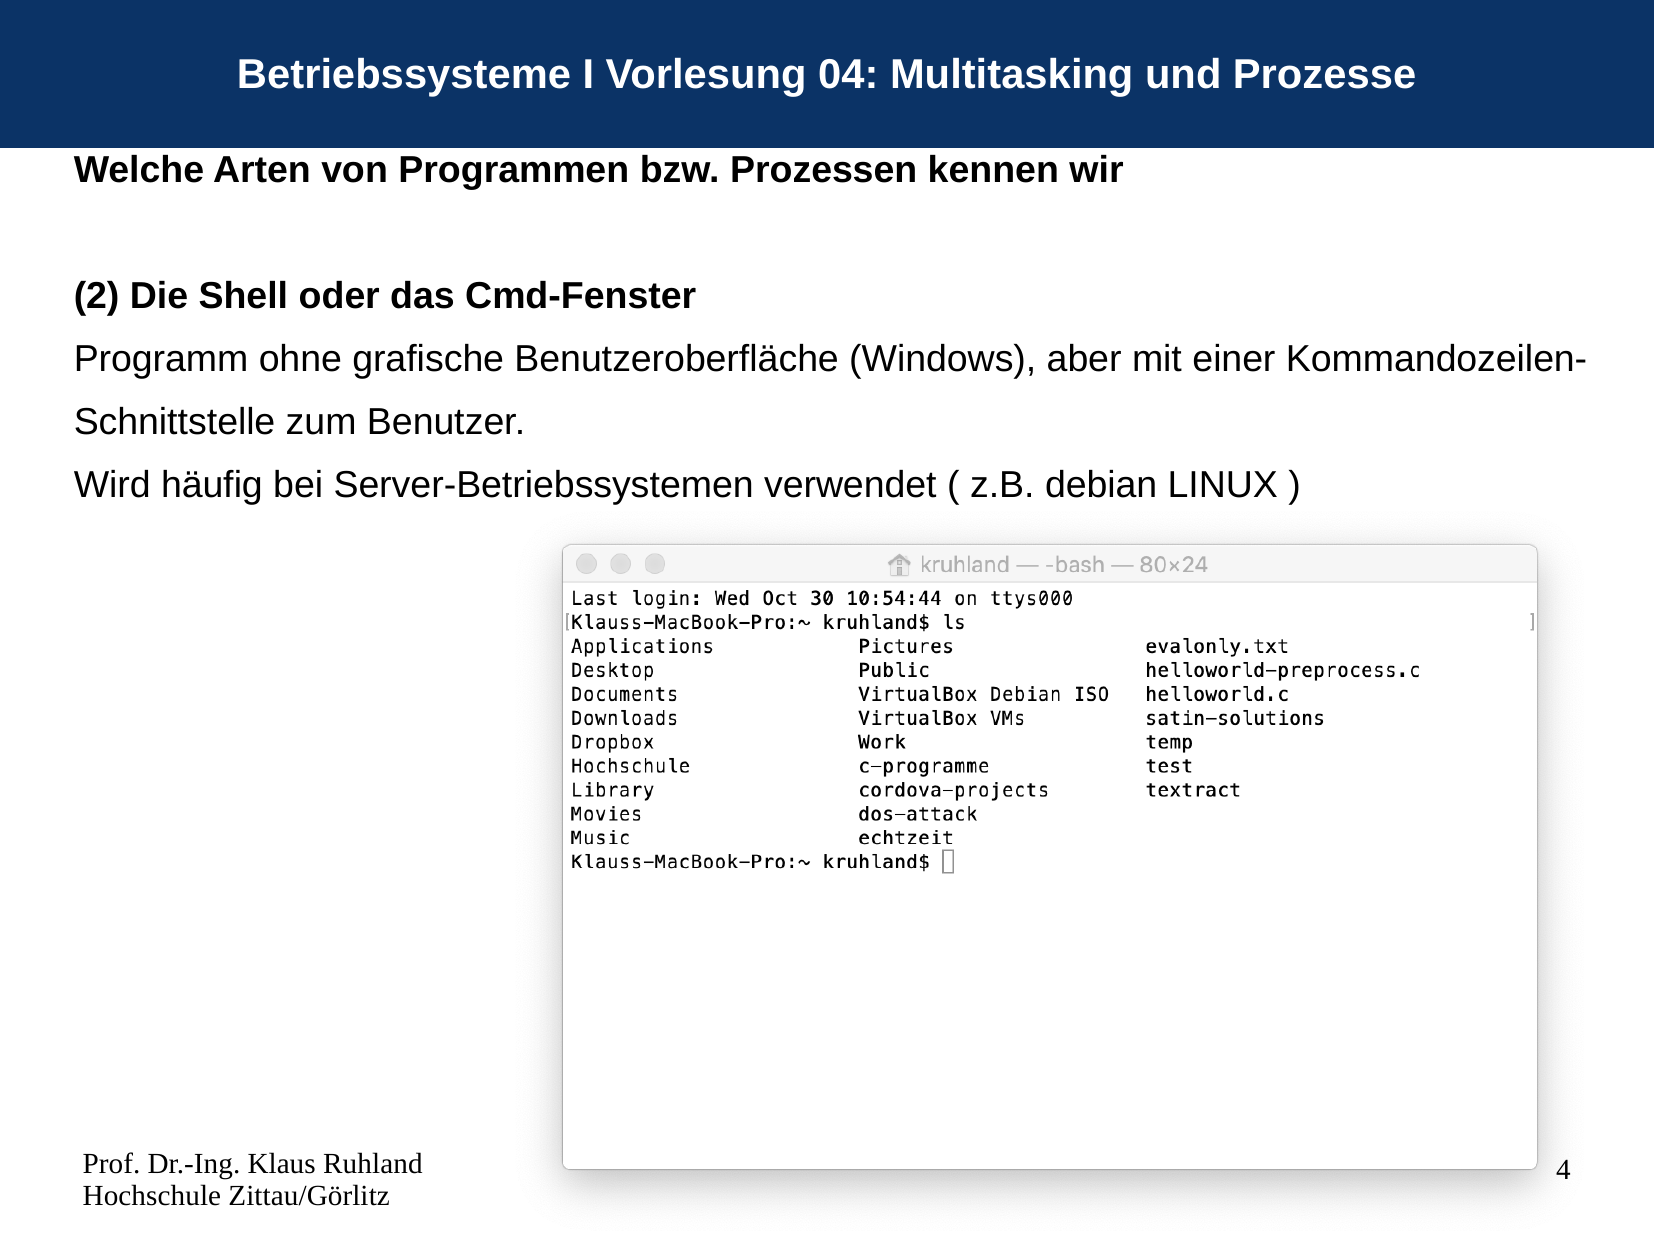

Welche Arten von Programmen bzw. Prozessen kennen wir
(2) Die Shell oder das Cmd-Fenster
Programm ohne grafische Benutzeroberfläche (Windows), aber mit einer Kommandozeilen-Schnittstelle zum Benutzer.
Wird häufig bei Server-Betriebssystemen verwendet ( z.B. debian LINUX )
4